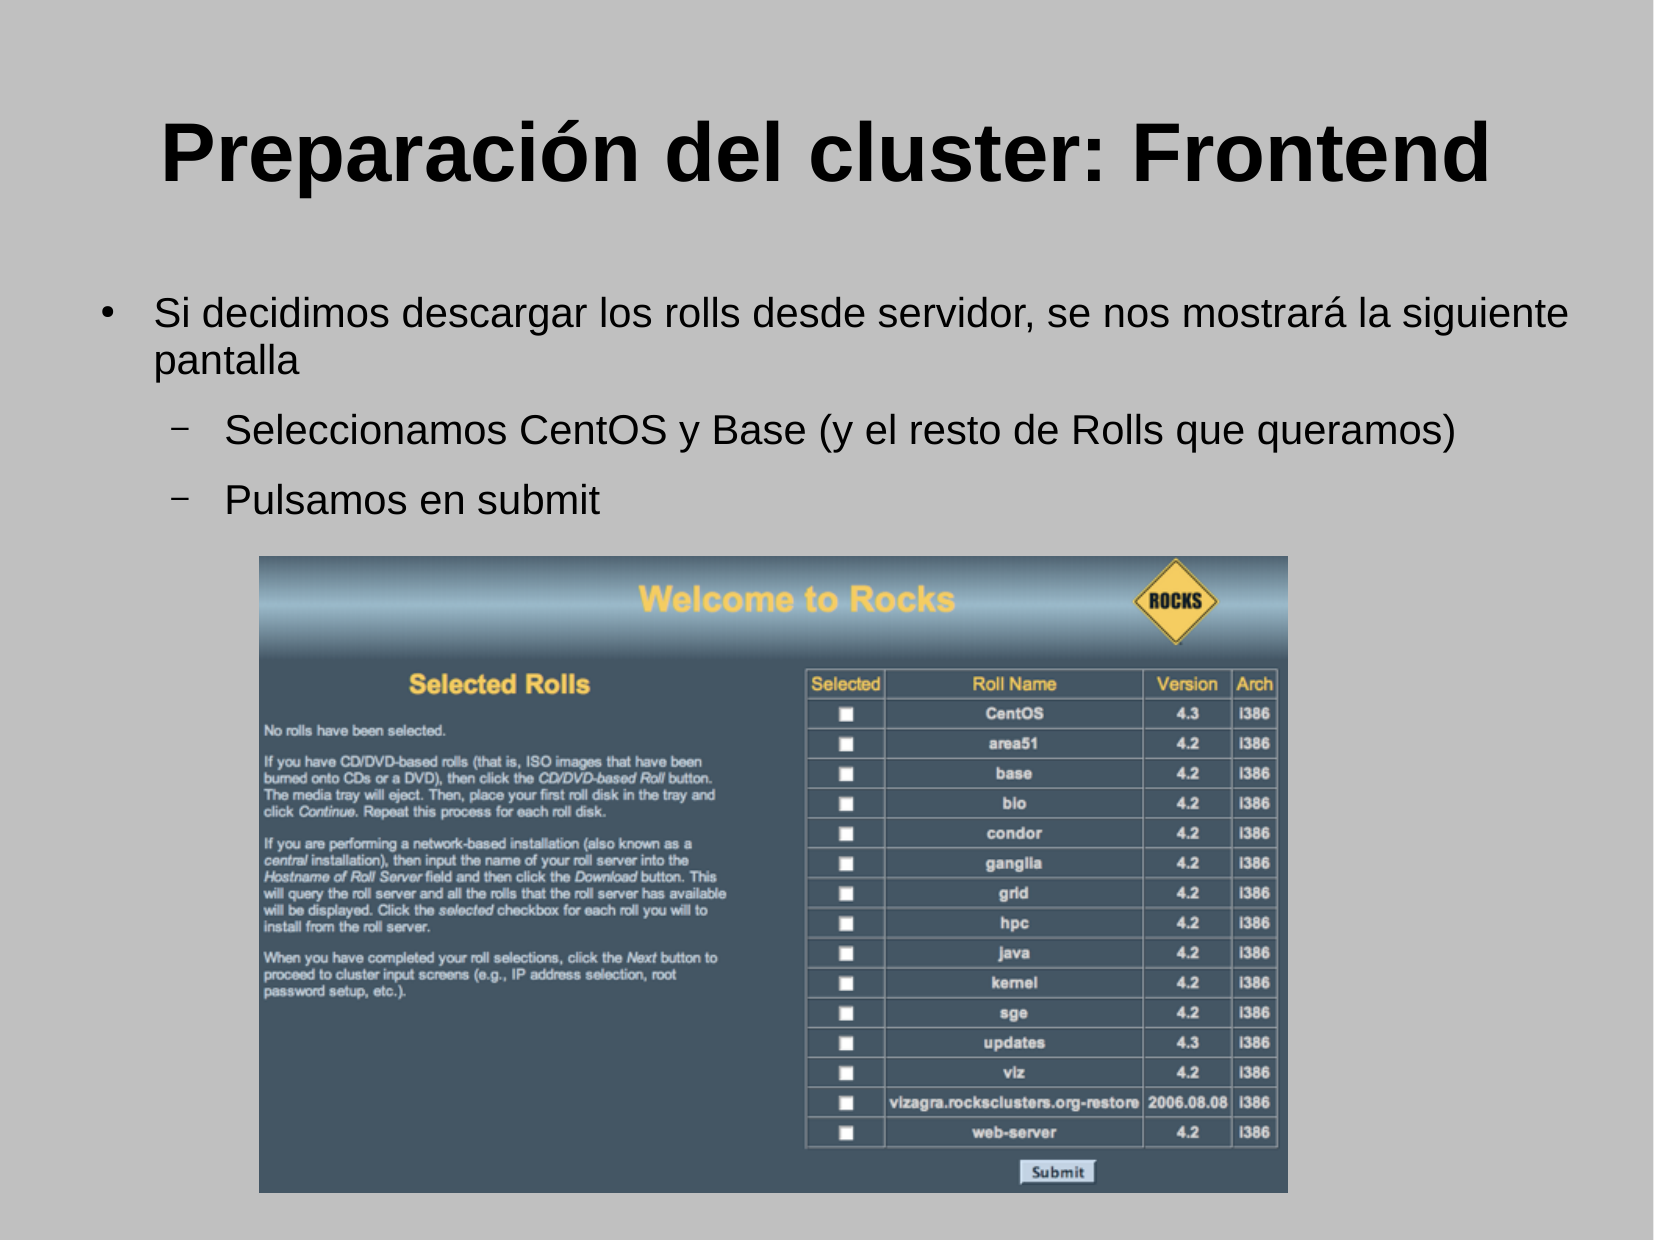

# Preparación del cluster: Frontend
Si decidimos descargar los rolls desde servidor, se nos mostrará la siguiente pantalla
Seleccionamos CentOS y Base (y el resto de Rolls que queramos)
Pulsamos en submit